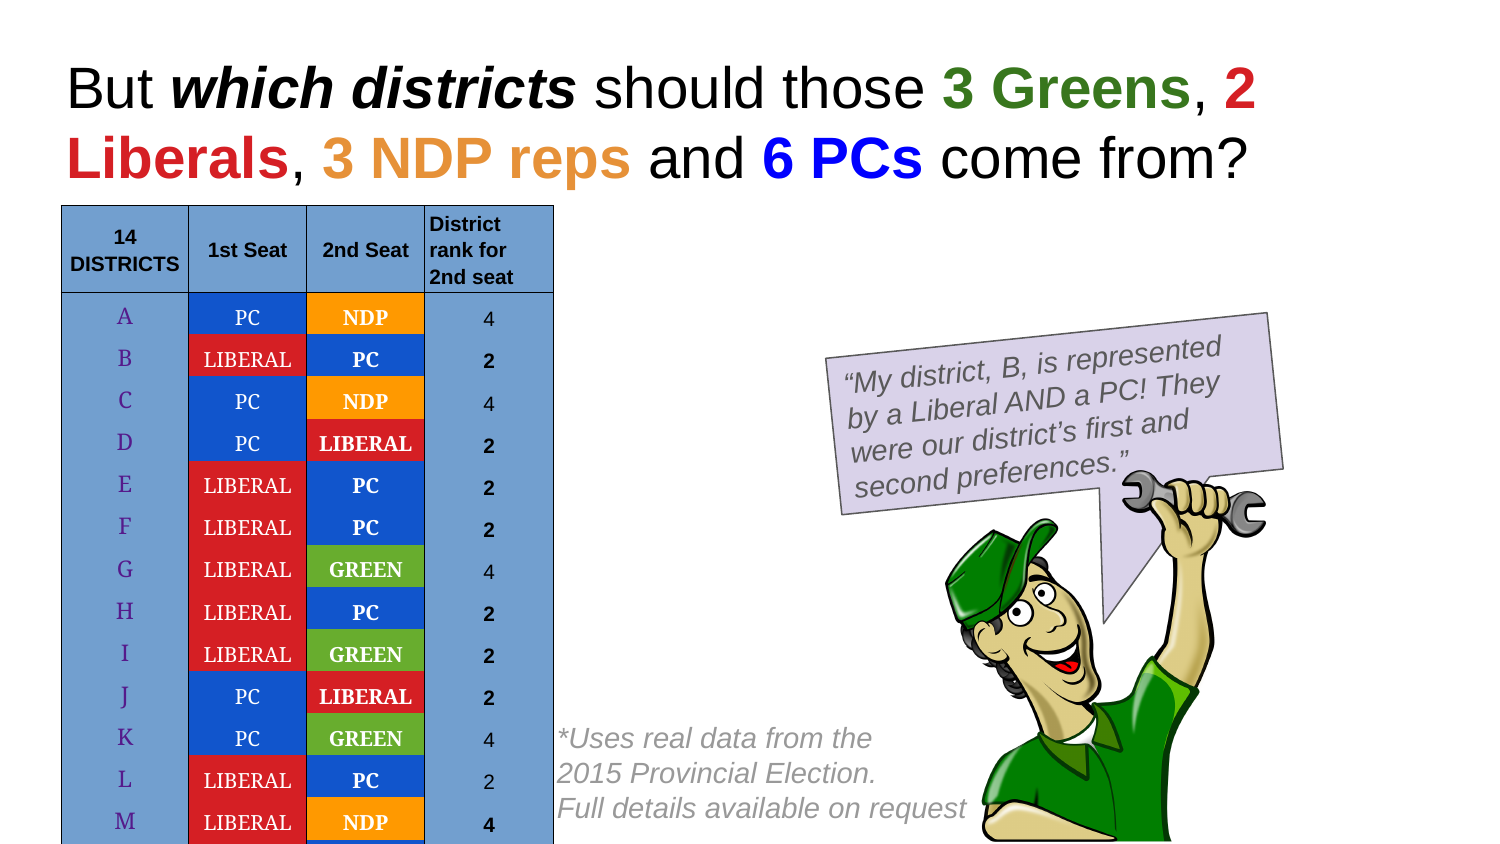

# But which districts should those 3 Greens, 2 Liberals, 3 NDP reps and 6 PCs come from?
| 14 DISTRICTS | 1st Seat | 2nd Seat | District rank for 2nd seat |
| --- | --- | --- | --- |
| A | PC | NDP | 4 |
| B | LIBERAL | PC | 2 |
| C | PC | NDP | 4 |
| D | PC | LIBERAL | 2 |
| E | LIBERAL | PC | 2 |
| F | LIBERAL | PC | 2 |
| G | LIBERAL | GREEN | 4 |
| H | LIBERAL | PC | 2 |
| I | LIBERAL | GREEN | 2 |
| J | PC | LIBERAL | 2 |
| K | PC | GREEN | 4 |
| L | LIBERAL | PC | 2 |
| M | LIBERAL | NDP | 4 |
| N | LIBERAL | PC | 2 |
“My district, B, is represented by a Liberal AND a PC! They were our district’s first and second preferences.”
*Uses real data from the
2015 Provincial Election.
Full details available on request